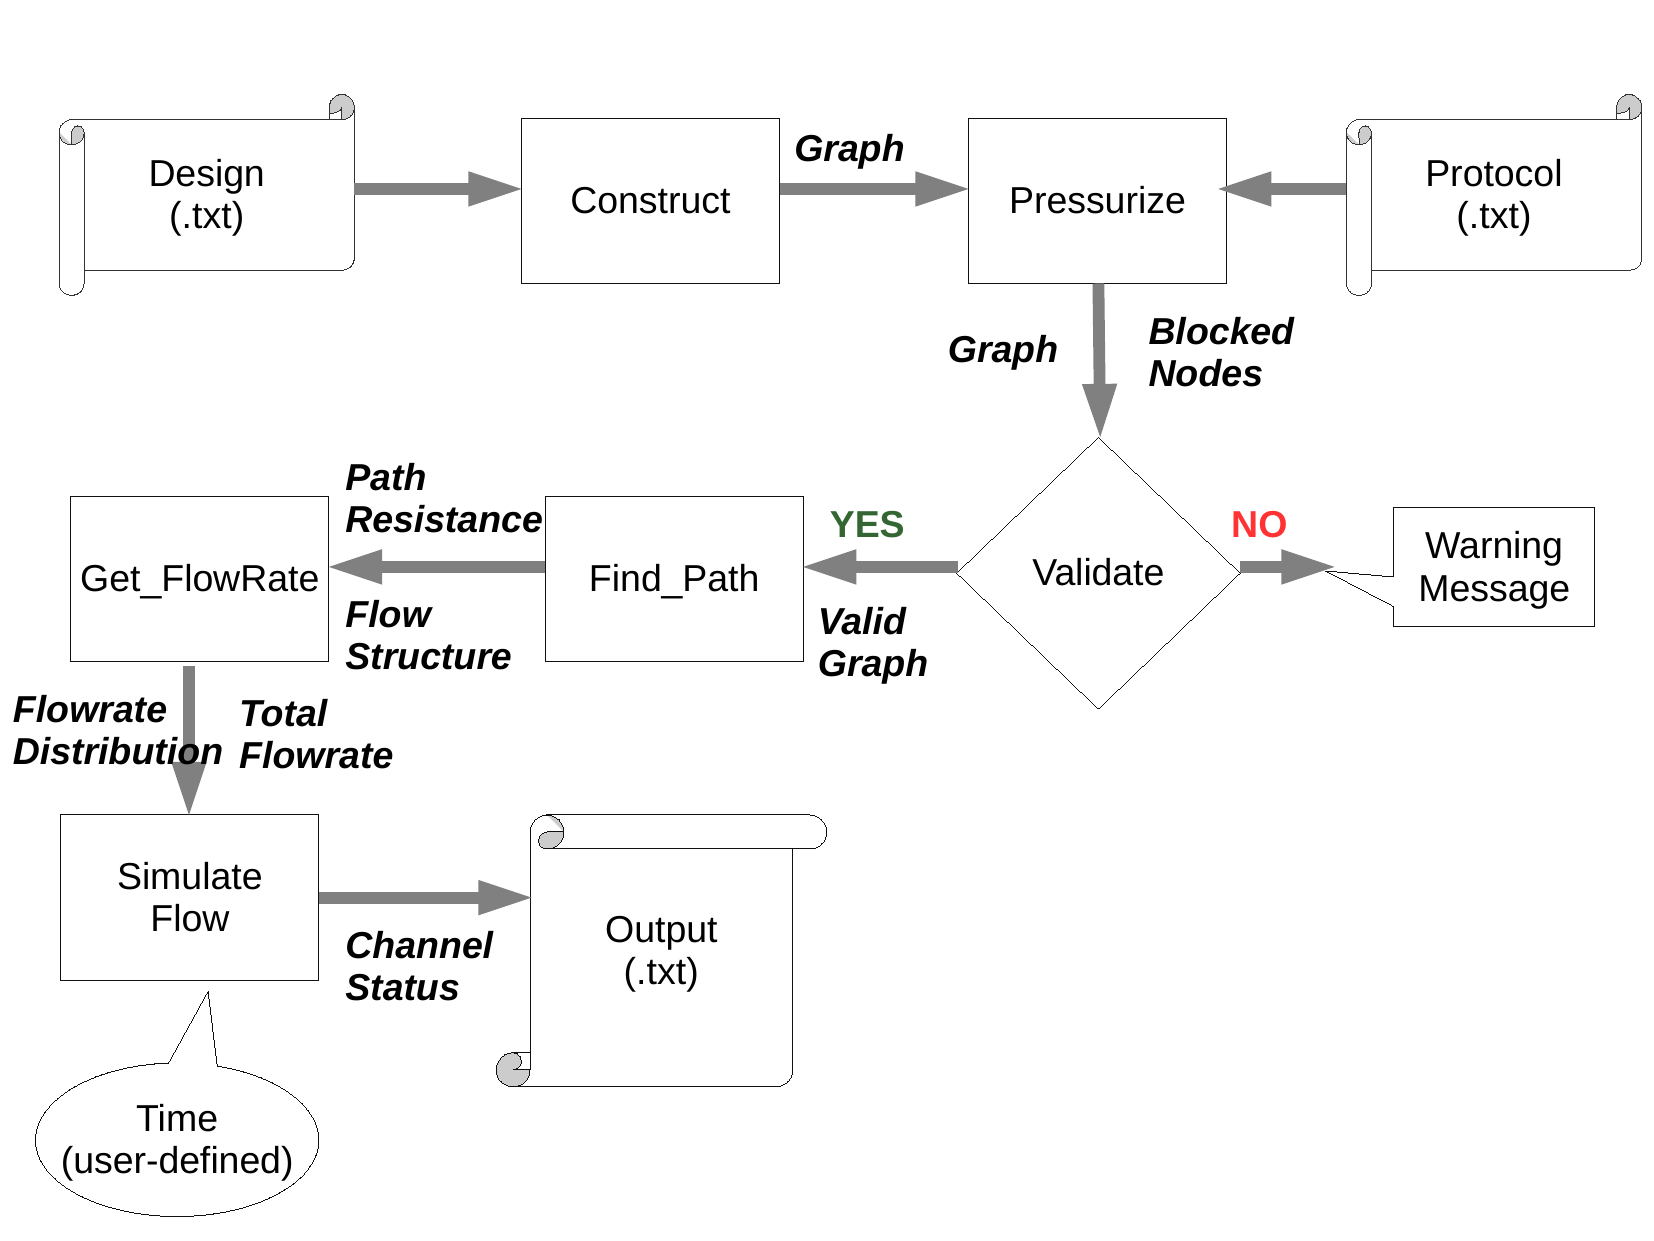

Design
(.txt)
Protocol
(.txt)
Construct
Pressurize
Graph
Blocked Nodes
Graph
Validate
Path
Resistance
Get_FlowRate
Find_Path
YES
NO
Warning
Message
Flow
Structure
Valid
Graph
Flowrate
Distribution
Total
Flowrate
Simulate
Flow
Output
(.txt)
Channel
Status
Time
(user-defined)